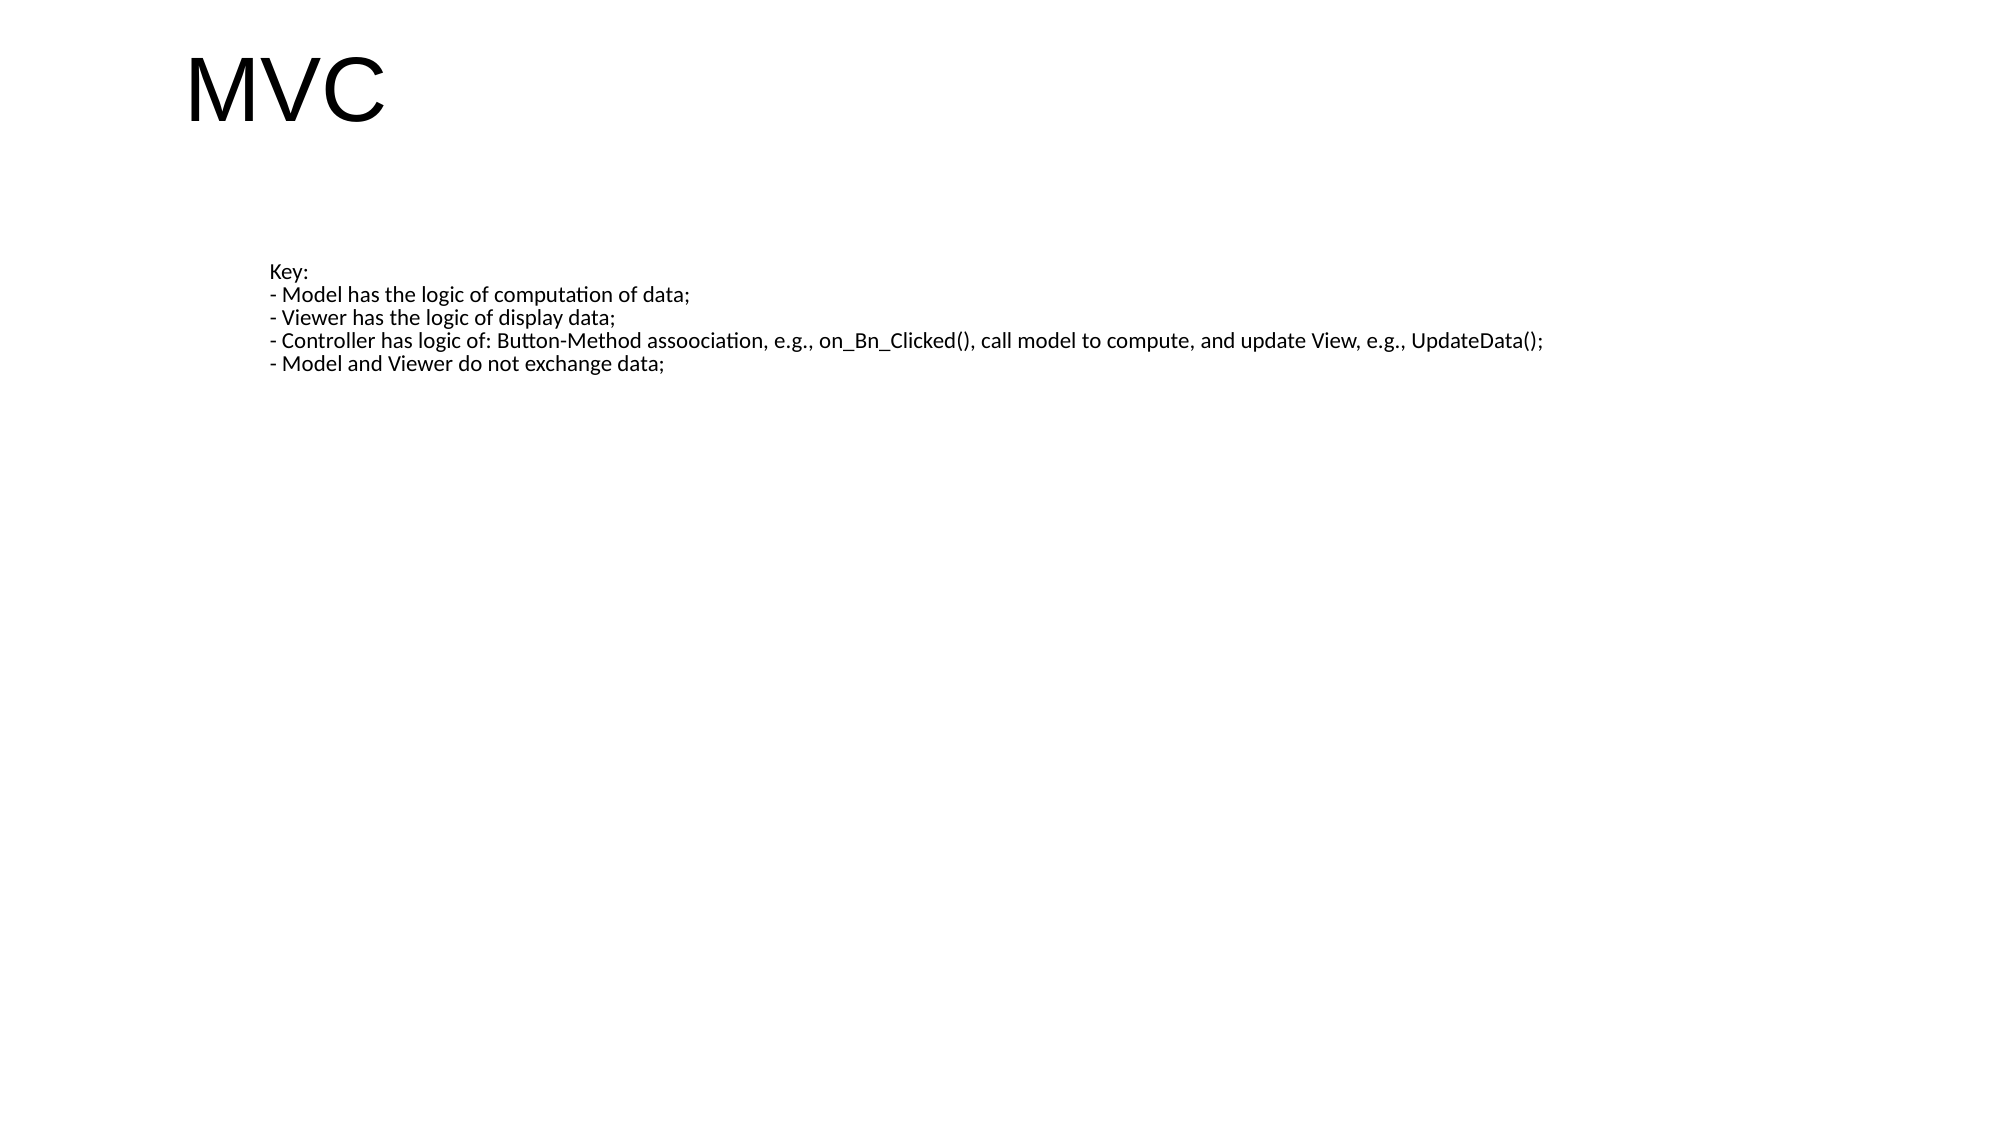

# MVC
Key:
- Model has the logic of computation of data;
- Viewer has the logic of display data;
- Controller has logic of: Button-Method assoociation, e.g., on_Bn_Clicked(), call model to compute, and update View, e.g., UpdateData();
- Model and Viewer do not exchange data;